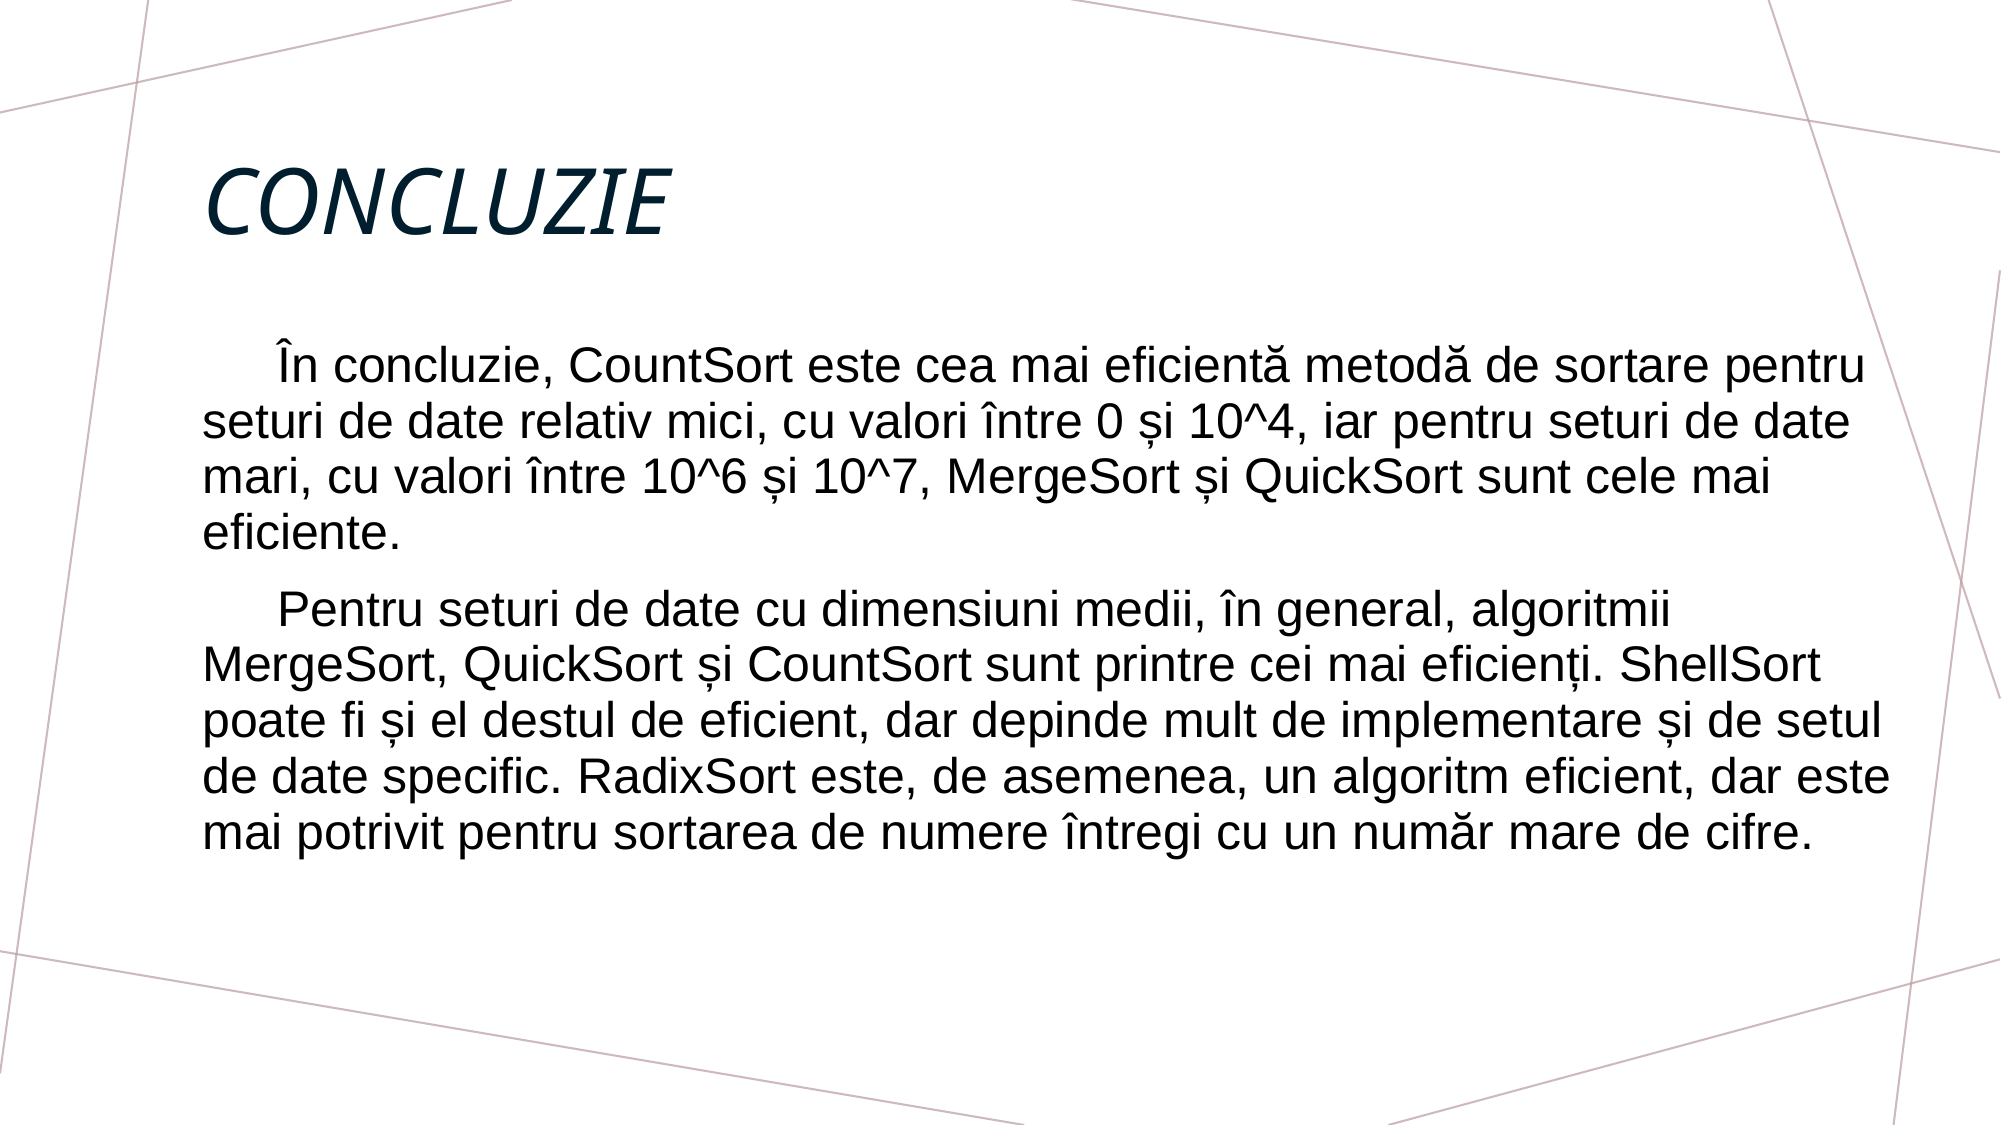

# concluzie
	În concluzie, CountSort este cea mai eficientă metodă de sortare pentru seturi de date relativ mici, cu valori între 0 și 10^4, iar pentru seturi de date mari, cu valori între 10^6 și 10^7, MergeSort și QuickSort sunt cele mai eficiente.
	Pentru seturi de date cu dimensiuni medii, în general, algoritmii MergeSort, QuickSort și CountSort sunt printre cei mai eficienți. ShellSort poate fi și el destul de eficient, dar depinde mult de implementare și de setul de date specific. RadixSort este, de asemenea, un algoritm eficient, dar este mai potrivit pentru sortarea de numere întregi cu un număr mare de cifre.